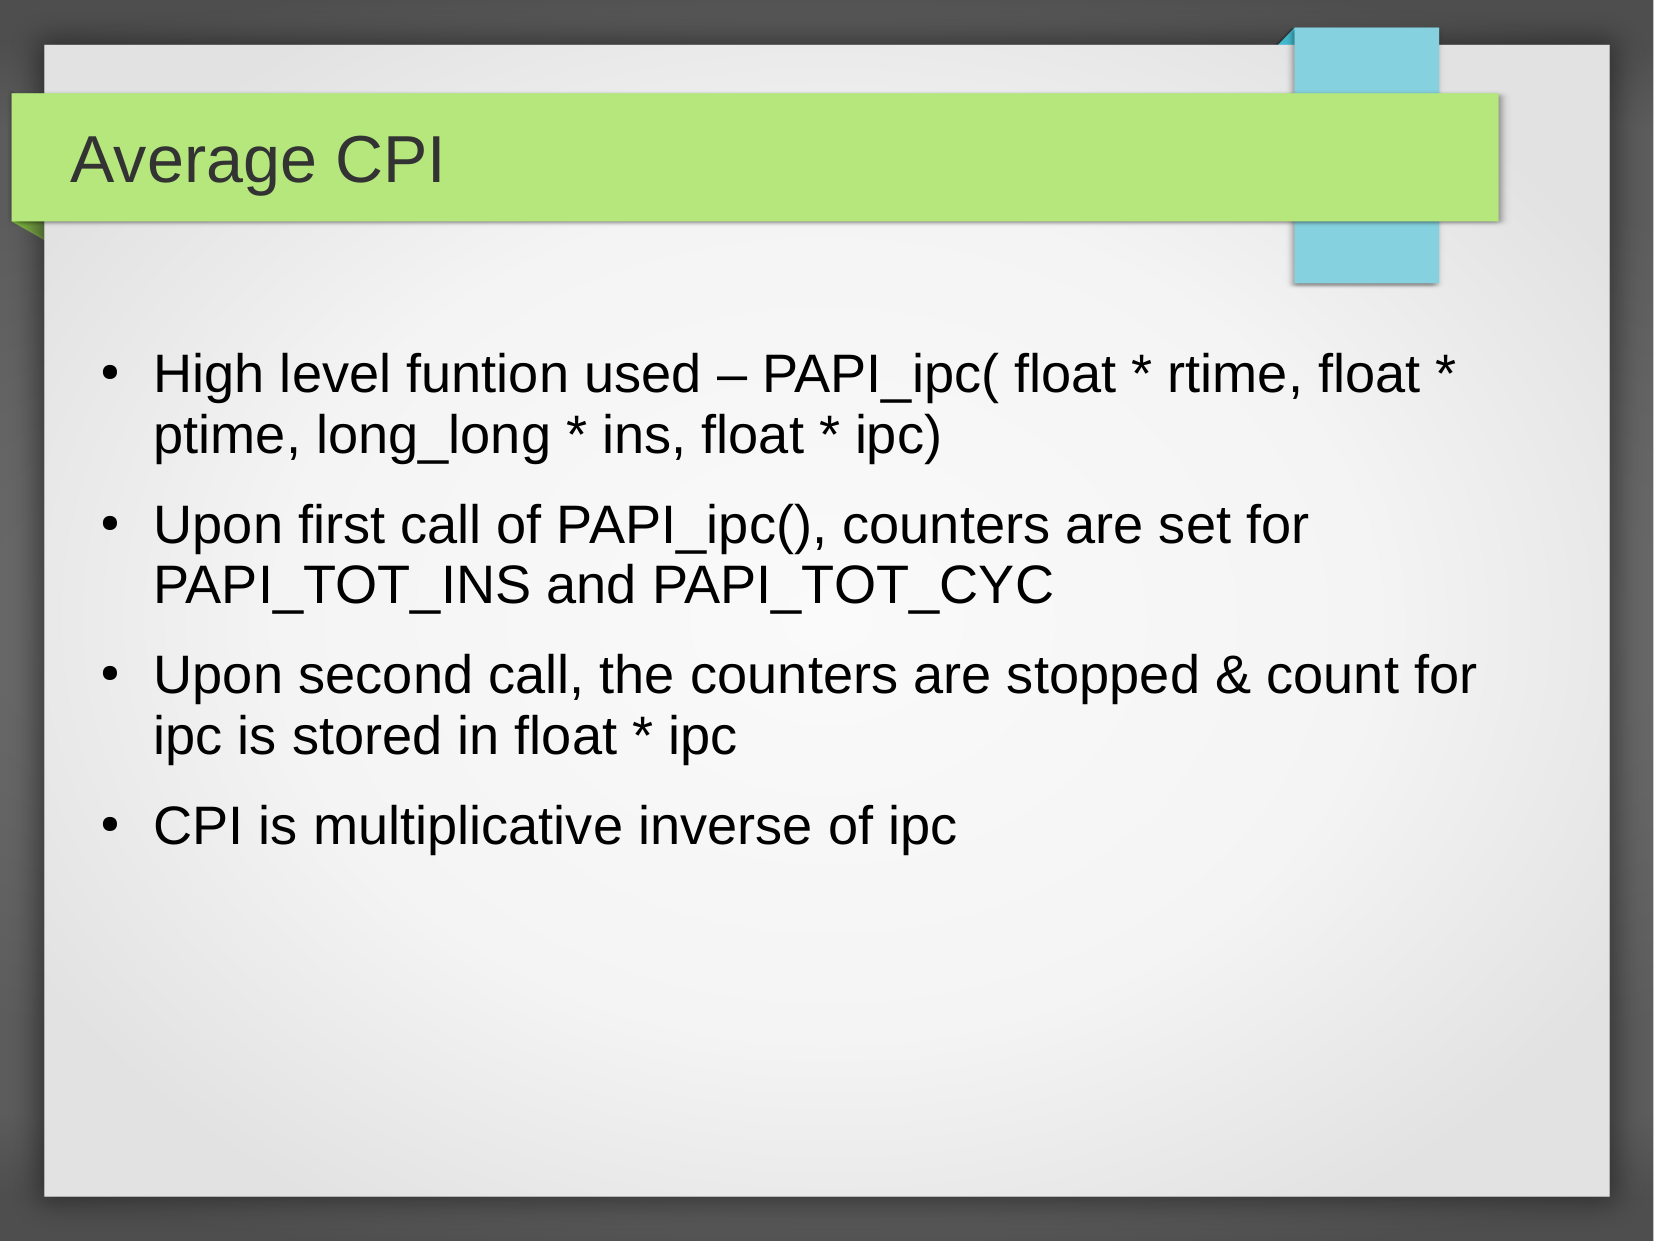

# Average CPI
High level funtion used – PAPI_ipc( float * rtime, float * ptime, long_long * ins, float * ipc)
Upon first call of PAPI_ipc(), counters are set for PAPI_TOT_INS and PAPI_TOT_CYC
Upon second call, the counters are stopped & count for ipc is stored in float * ipc
CPI is multiplicative inverse of ipc